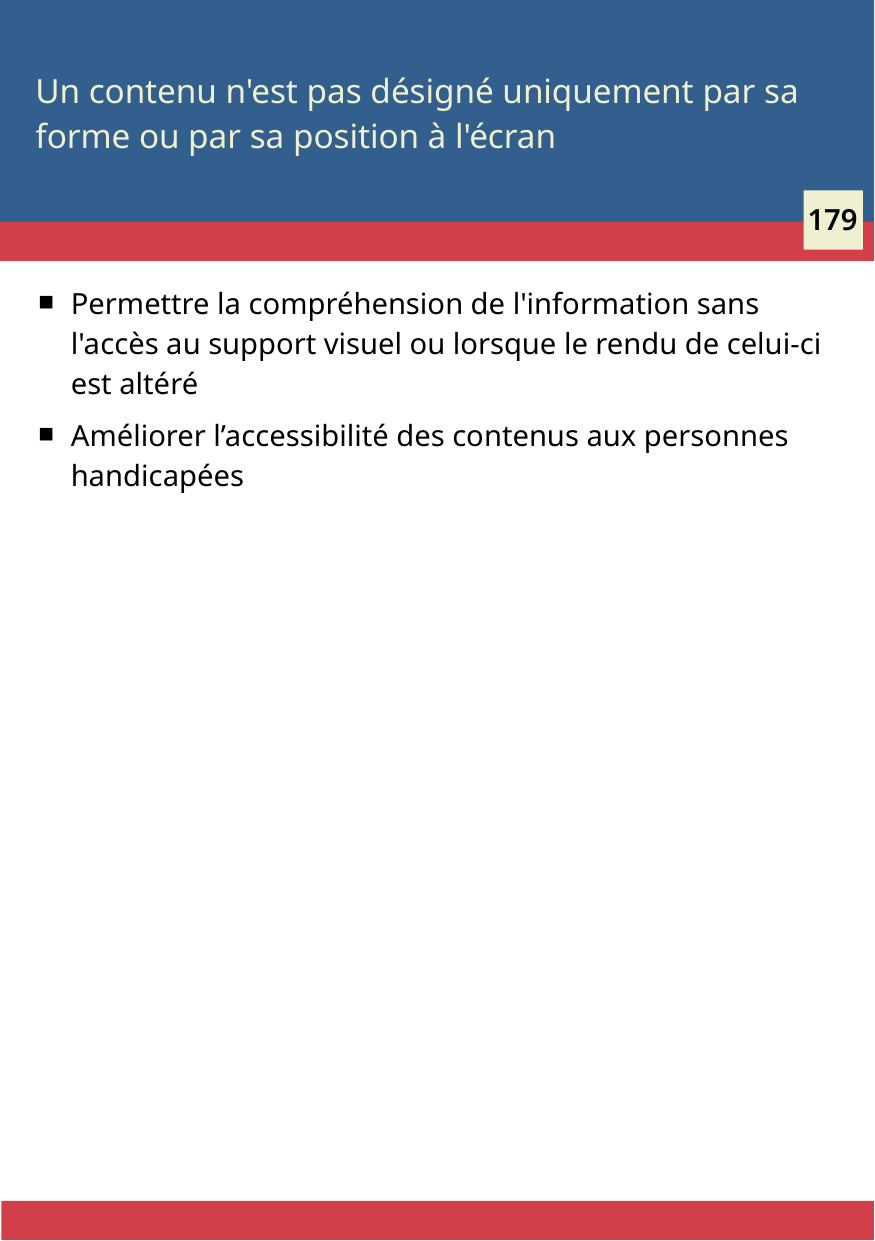

# Un contenu n'est pas désigné uniquement par sa forme ou par sa position à l'écran
179
Permettre la compréhension de l'information sans l'accès au support visuel ou lorsque le rendu de celui-ci est altéré
Améliorer l’accessibilité des contenus aux personnes handicapées